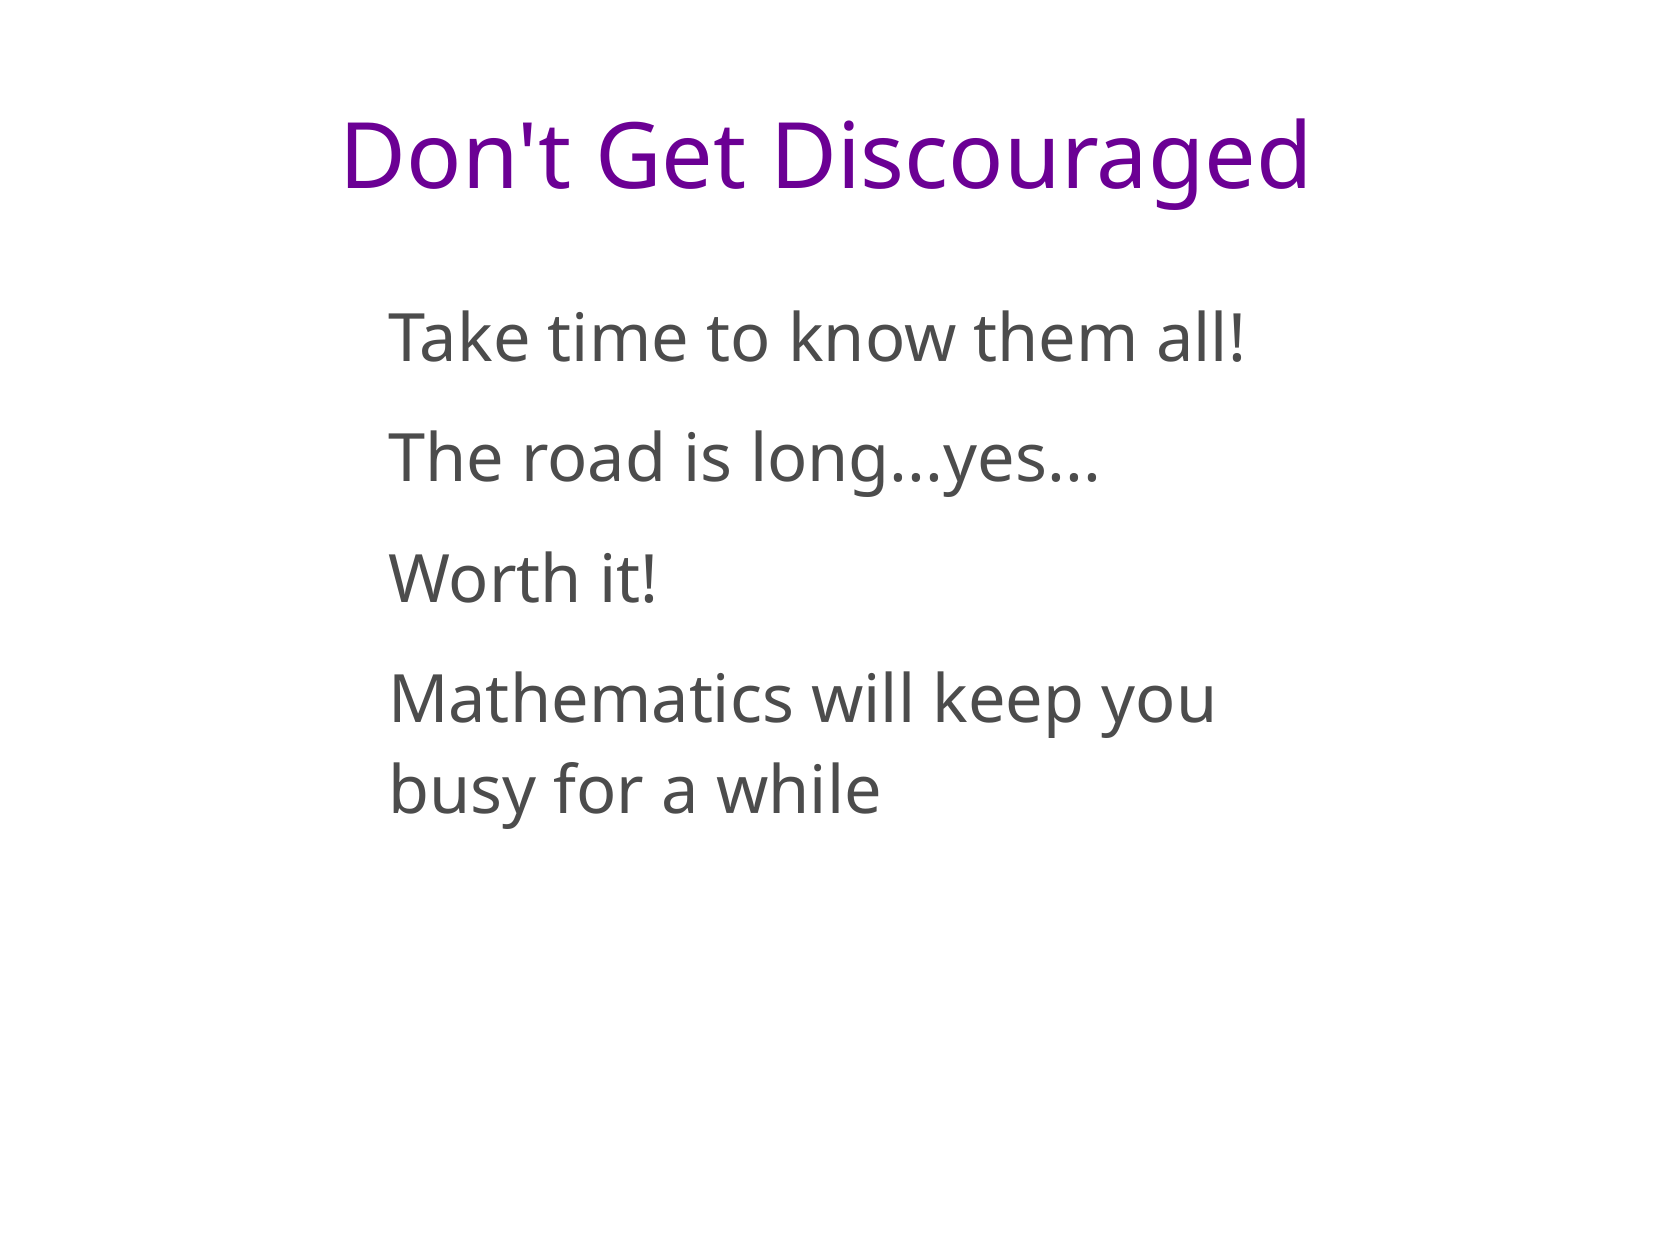

# Don't Get Discouraged
Take time to know them all!
The road is long...yes...
Worth it!
Mathematics will keep you busy for a while